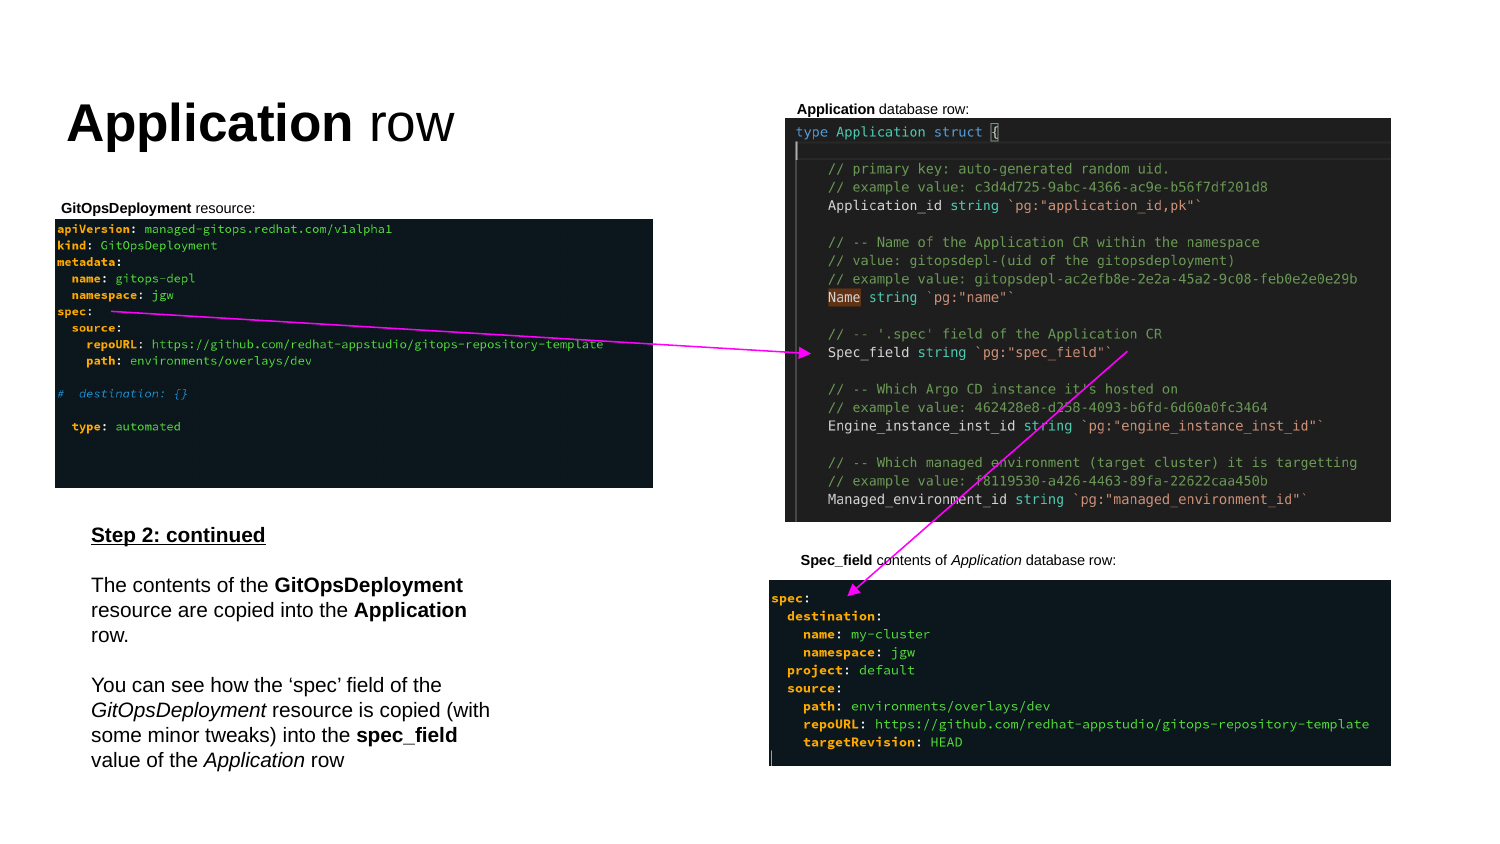

# Application row
Application database row:
GitOpsDeployment resource:
Step 2: continued
The contents of the GitOpsDeployment resource are copied into the Application row.
You can see how the ‘spec’ field of the GitOpsDeployment resource is copied (with some minor tweaks) into the spec_field value of the Application row
Spec_field contents of Application database row: